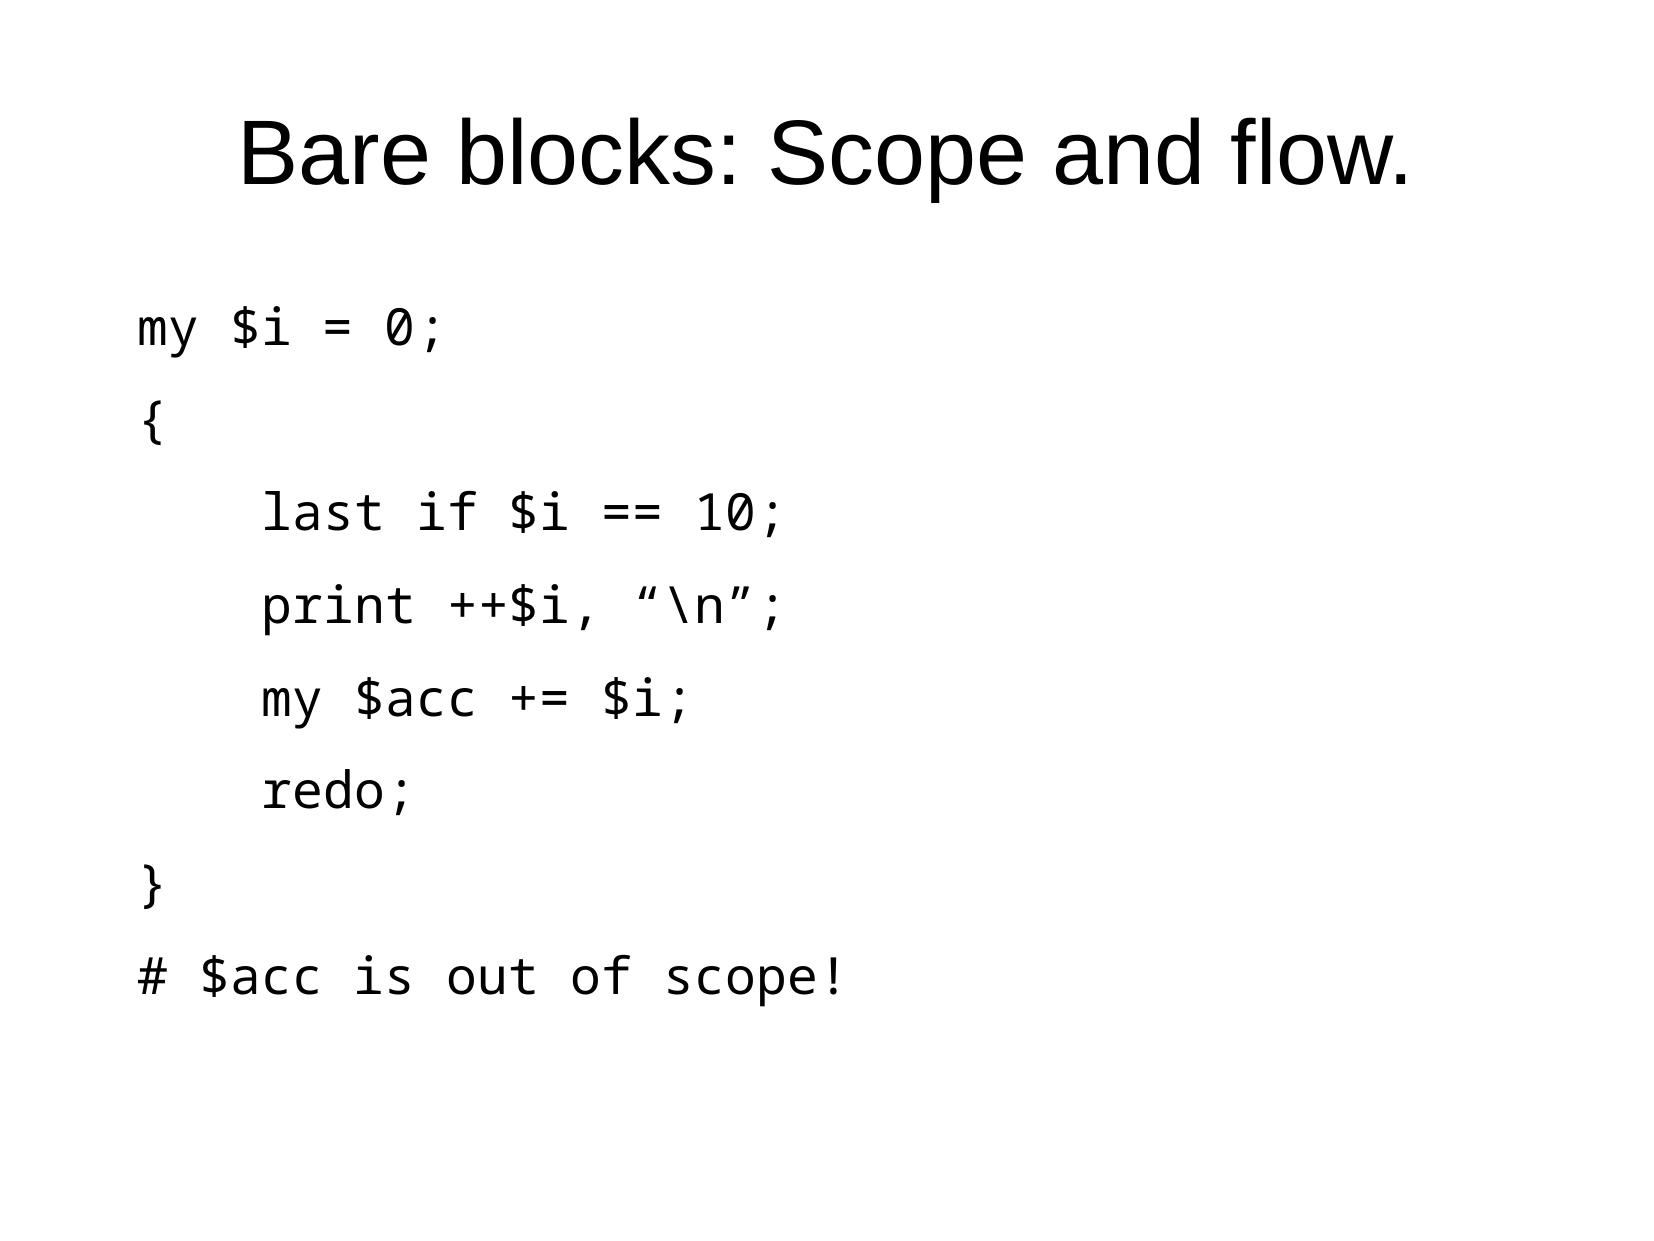

# Bare blocks: Scope and flow.
my $i = 0;
{
 last if $i == 10;
 print ++$i, “\n”;
 my $acc += $i;
 redo;
}
# $acc is out of scope!